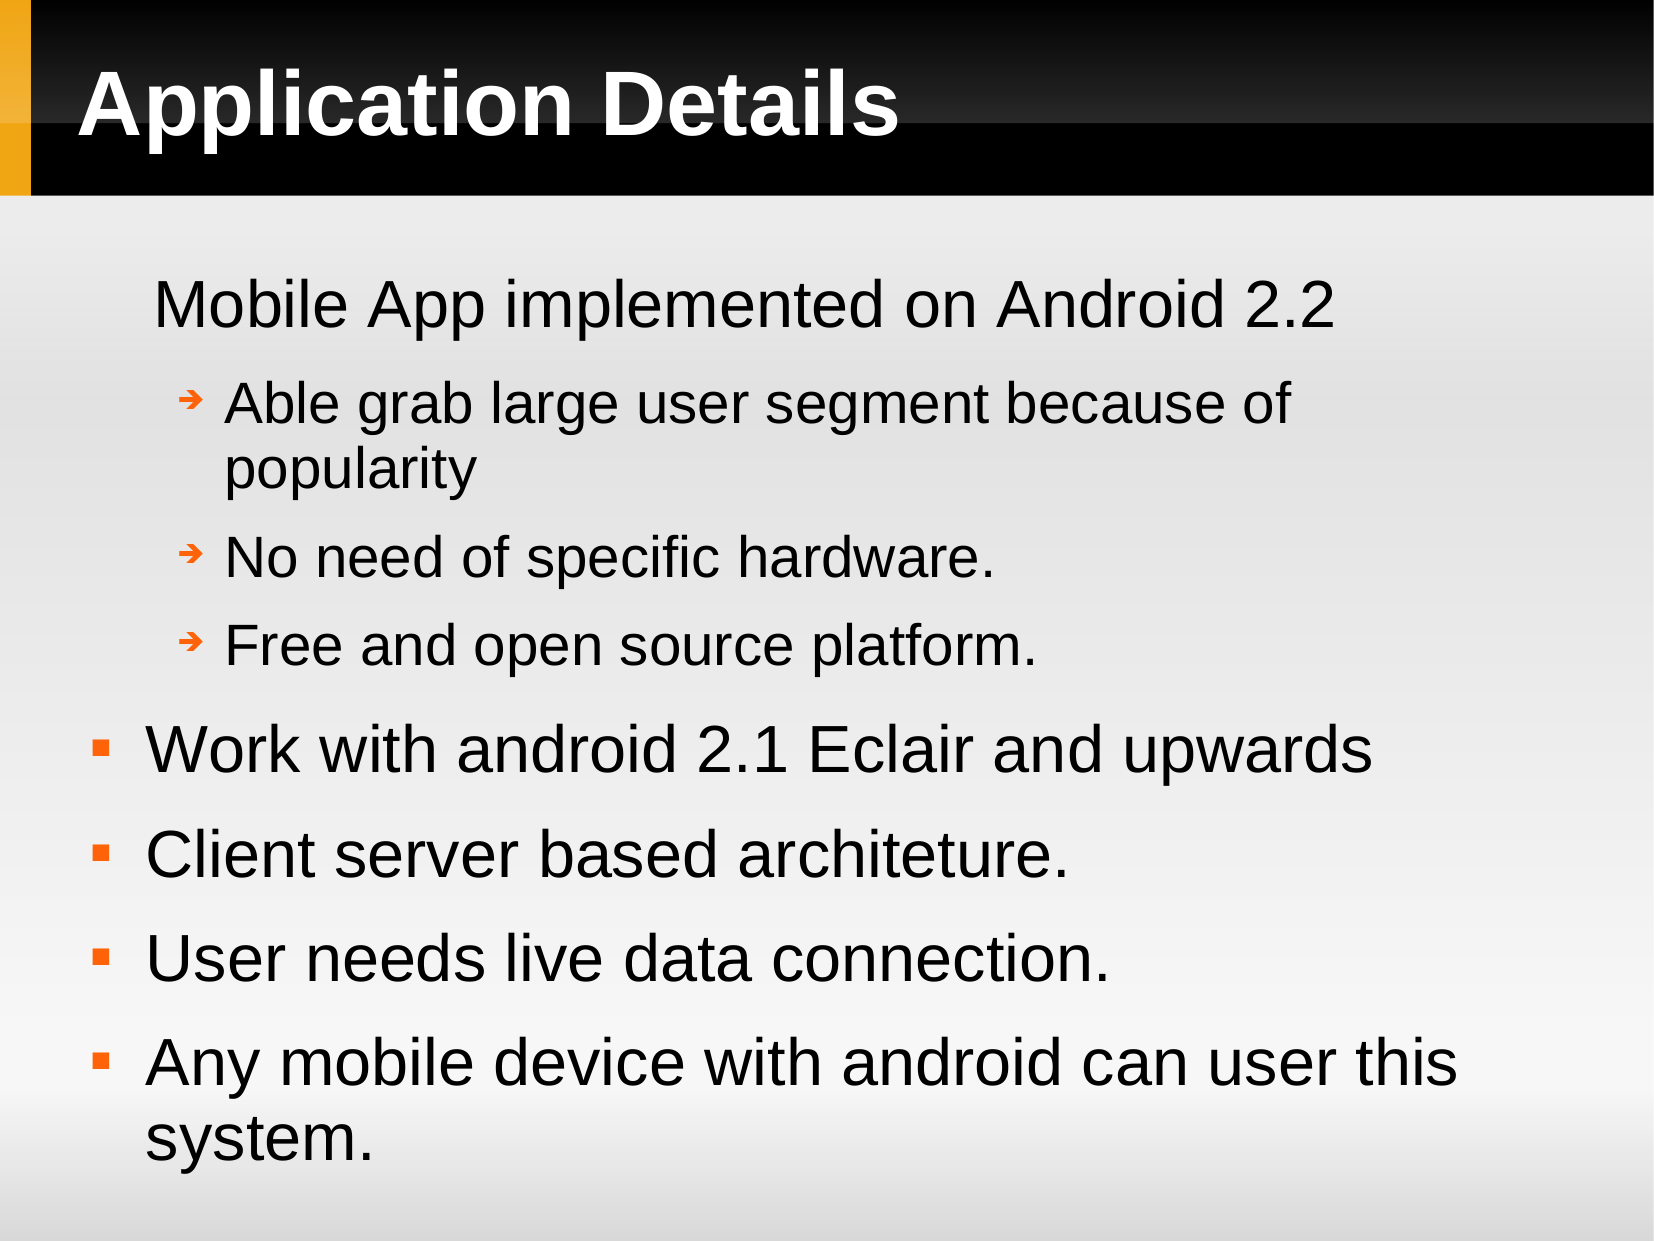

# Application Details
Mobile App implemented on Android 2.2
Able grab large user segment because of popularity
No need of specific hardware.
Free and open source platform.
Work with android 2.1 Eclair and upwards
Client server based architeture.
User needs live data connection.
Any mobile device with android can user this system.